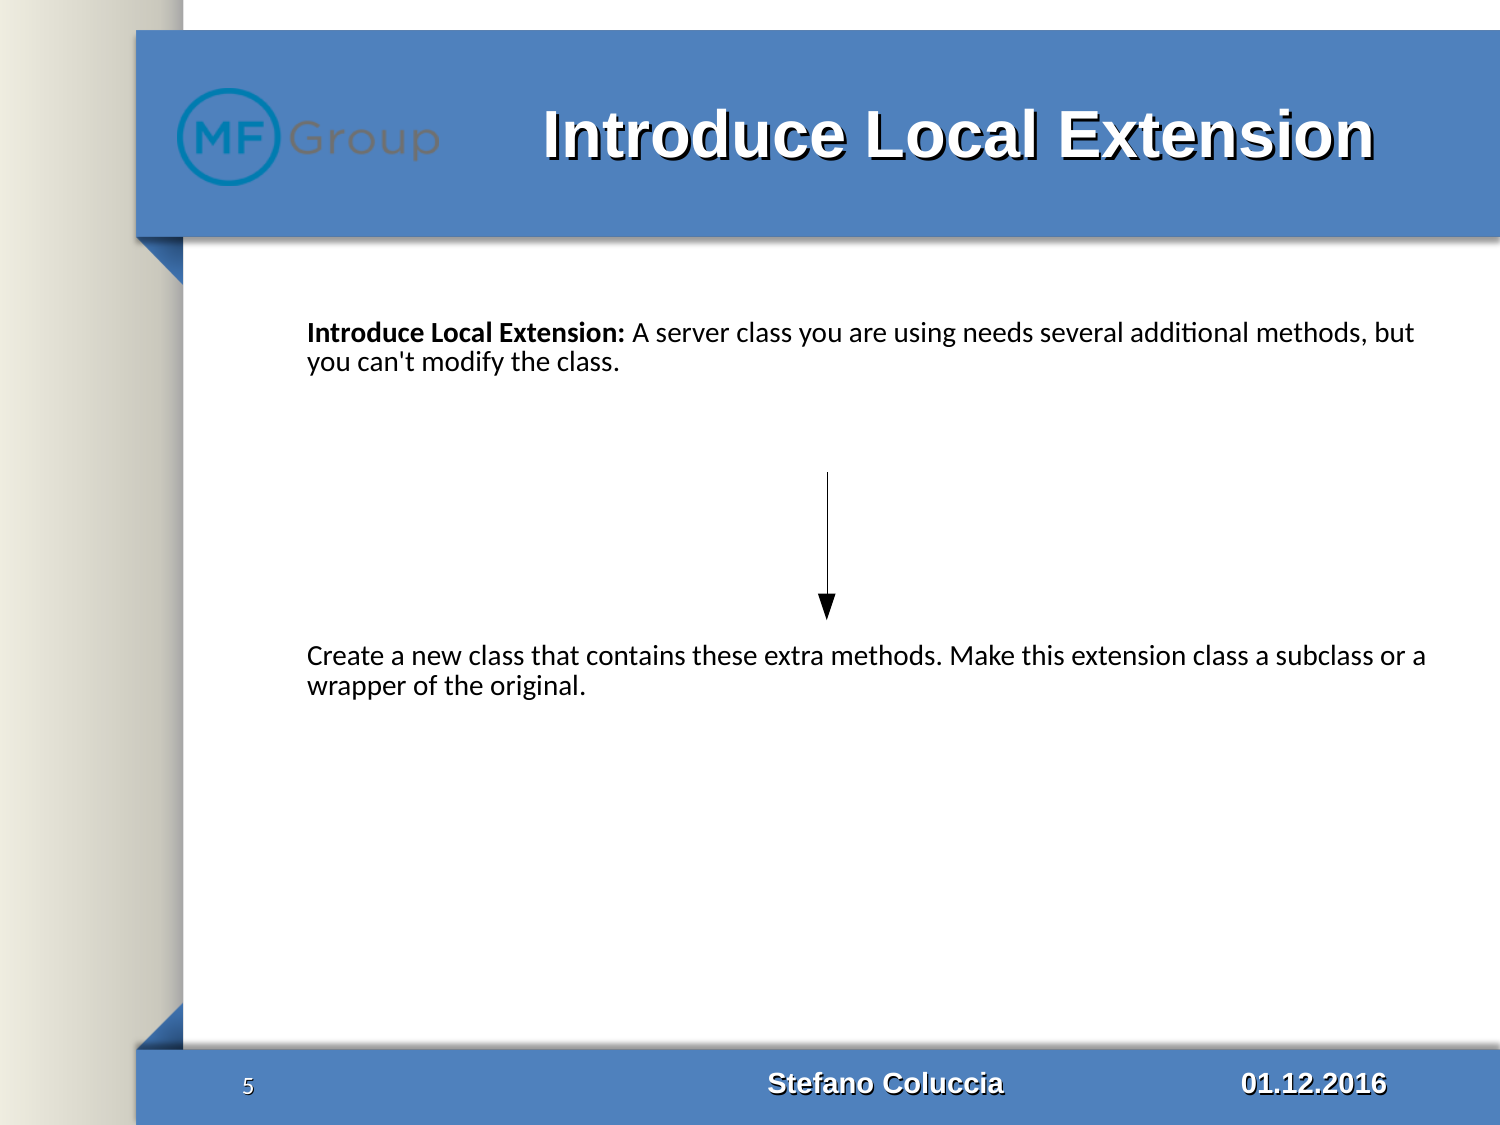

# Introduce Local Extension
Introduce Local Extension: A server class you are using needs several additional methods, but you can't modify the class.
Create a new class that contains these extra methods. Make this extension class a subclass or a wrapper of the original.
5
Stefano Coluccia
01.12.2016